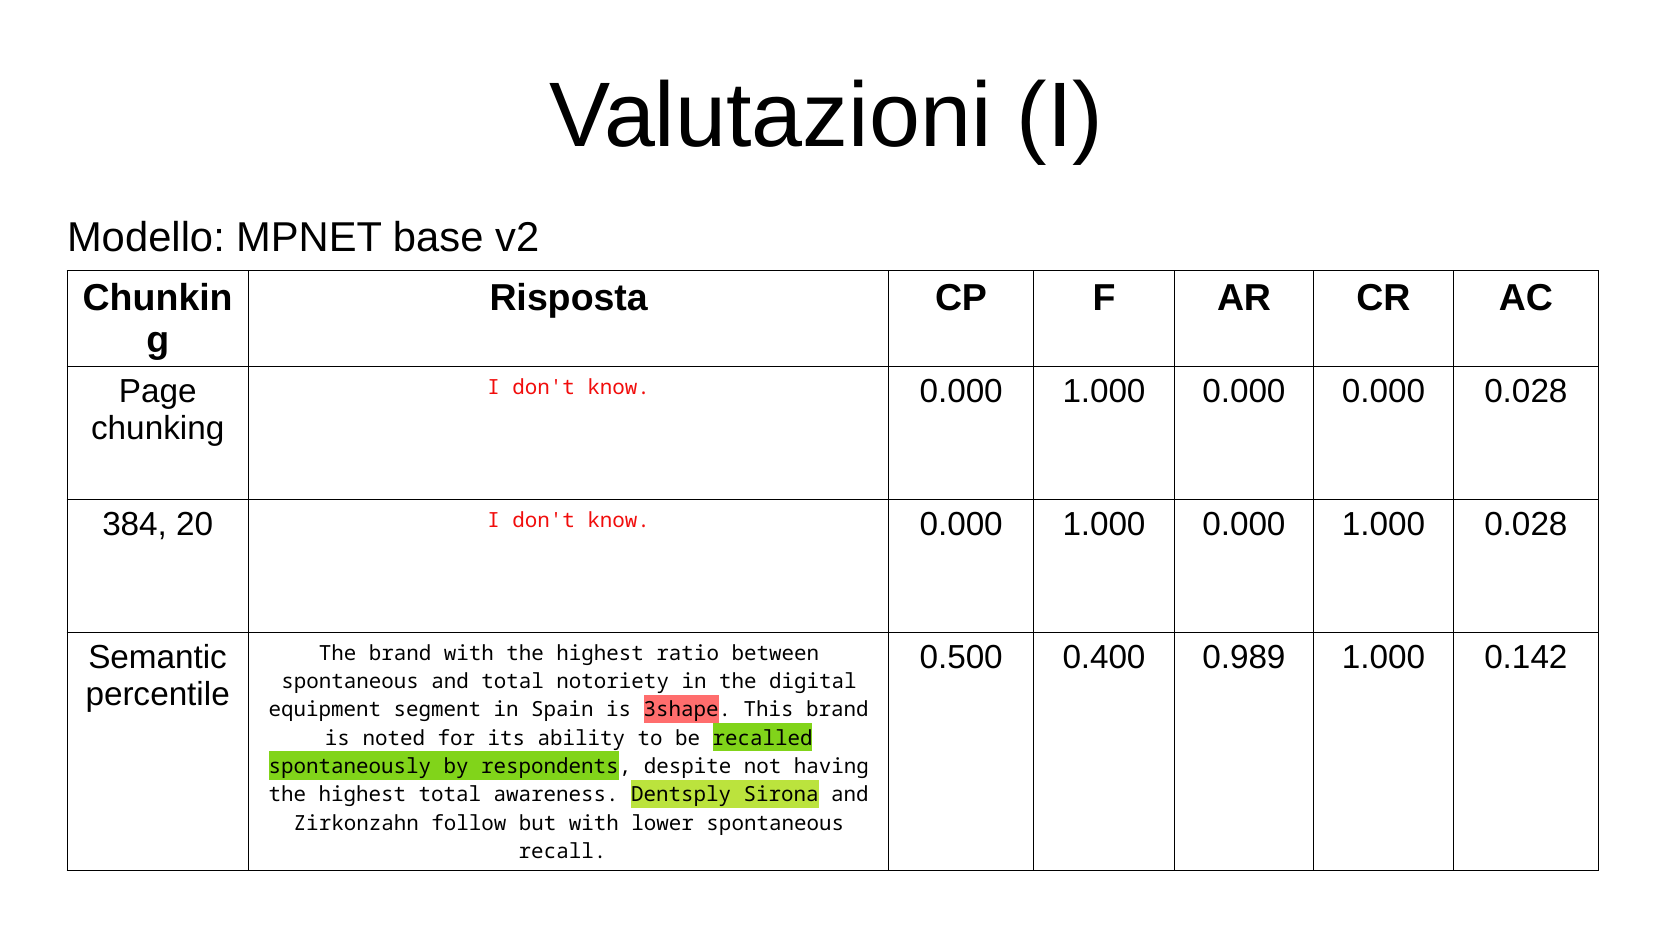

# Valutazioni (I)
Modello: MPNET base v2
| Chunking | Risposta | CP | F | AR | CR | AC |
| --- | --- | --- | --- | --- | --- | --- |
| Page chunking | I don't know. | 0.000 | 1.000 | 0.000 | 0.000 | 0.028 |
| 384, 20 | I don't know. | 0.000 | 1.000 | 0.000 | 1.000 | 0.028 |
| Semantic percentile | The brand with the highest ratio between spontaneous and total notoriety in the digital equipment segment in Spain is 3shape. This brand is noted for its ability to be recalled spontaneously by respondents, despite not having the highest total awareness. Dentsply Sirona and Zirkonzahn follow but with lower spontaneous recall. | 0.500 | 0.400 | 0.989 | 1.000 | 0.142 |